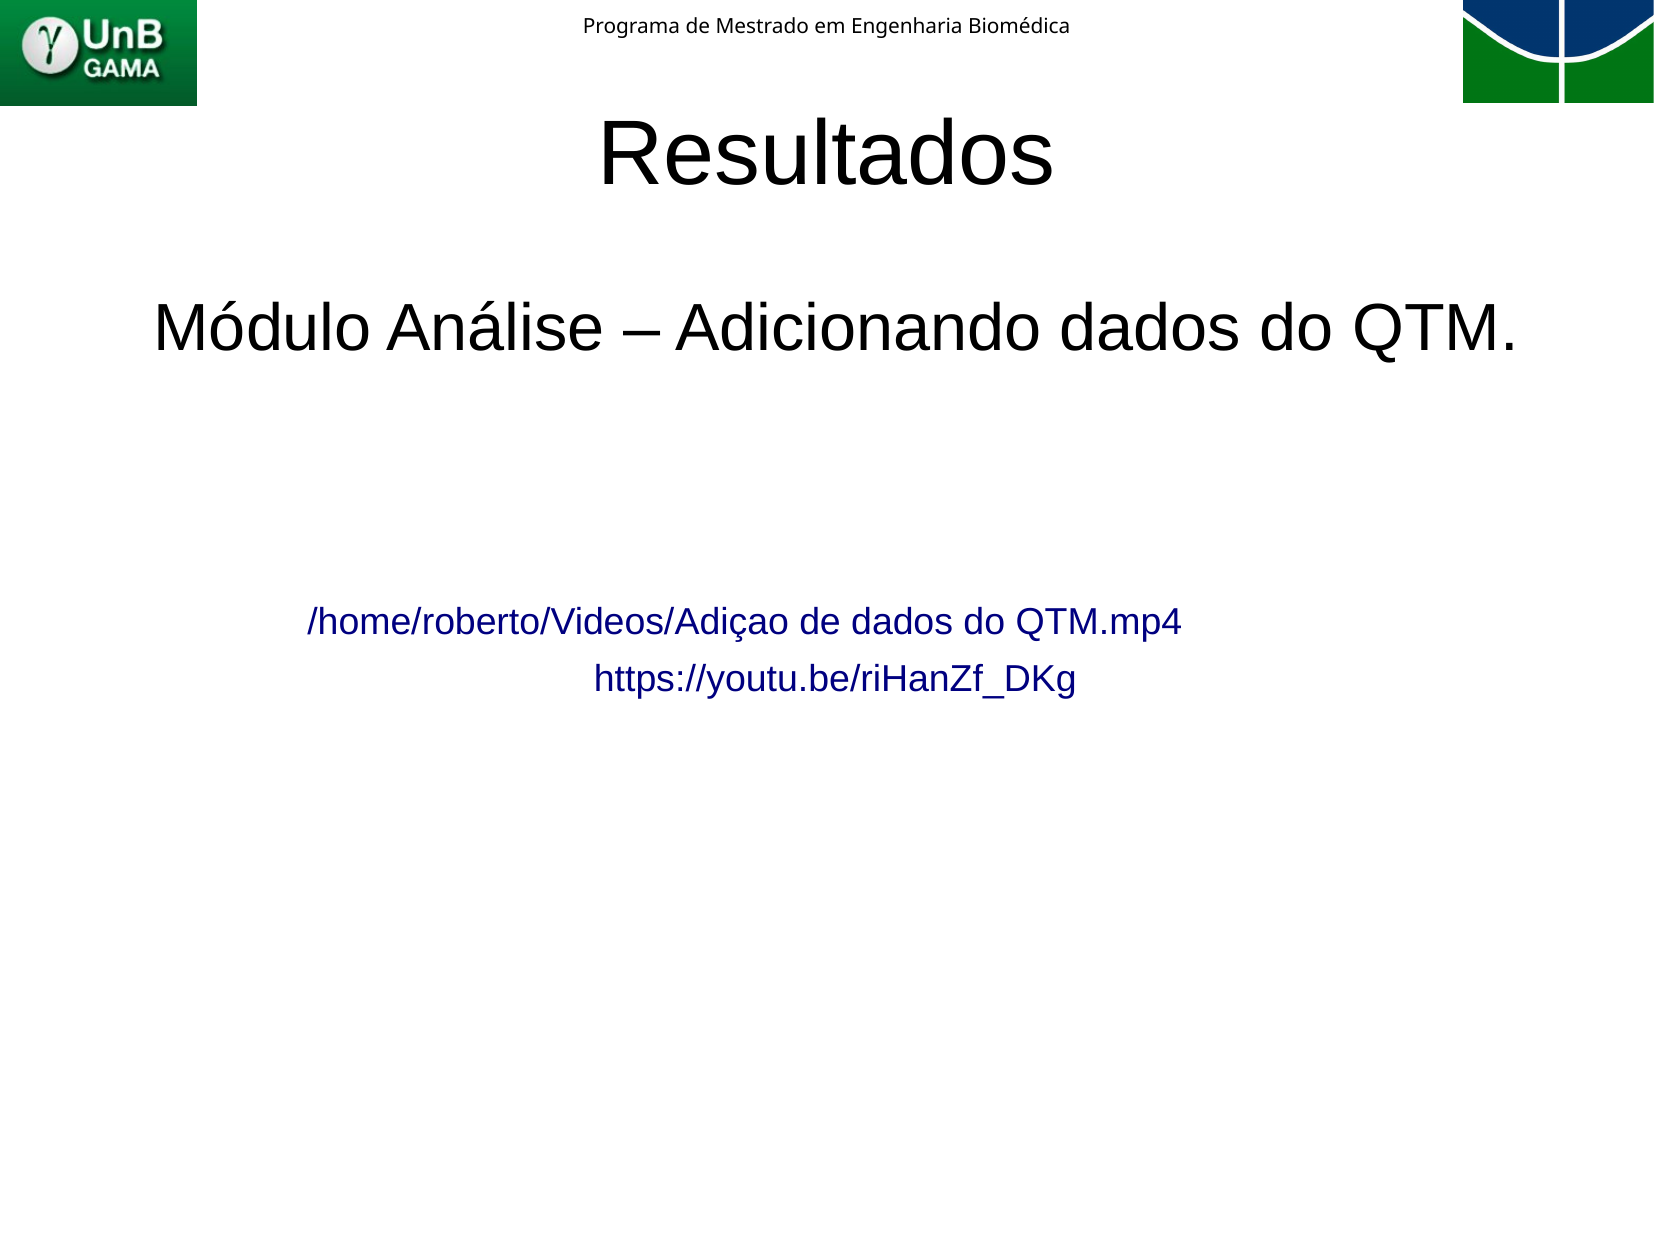

# Resultados
Módulo Análise – Adicionando dados do QTM.
/home/roberto/Videos/Adiçao de dados do QTM.mp4
https://youtu.be/riHanZf_DKg